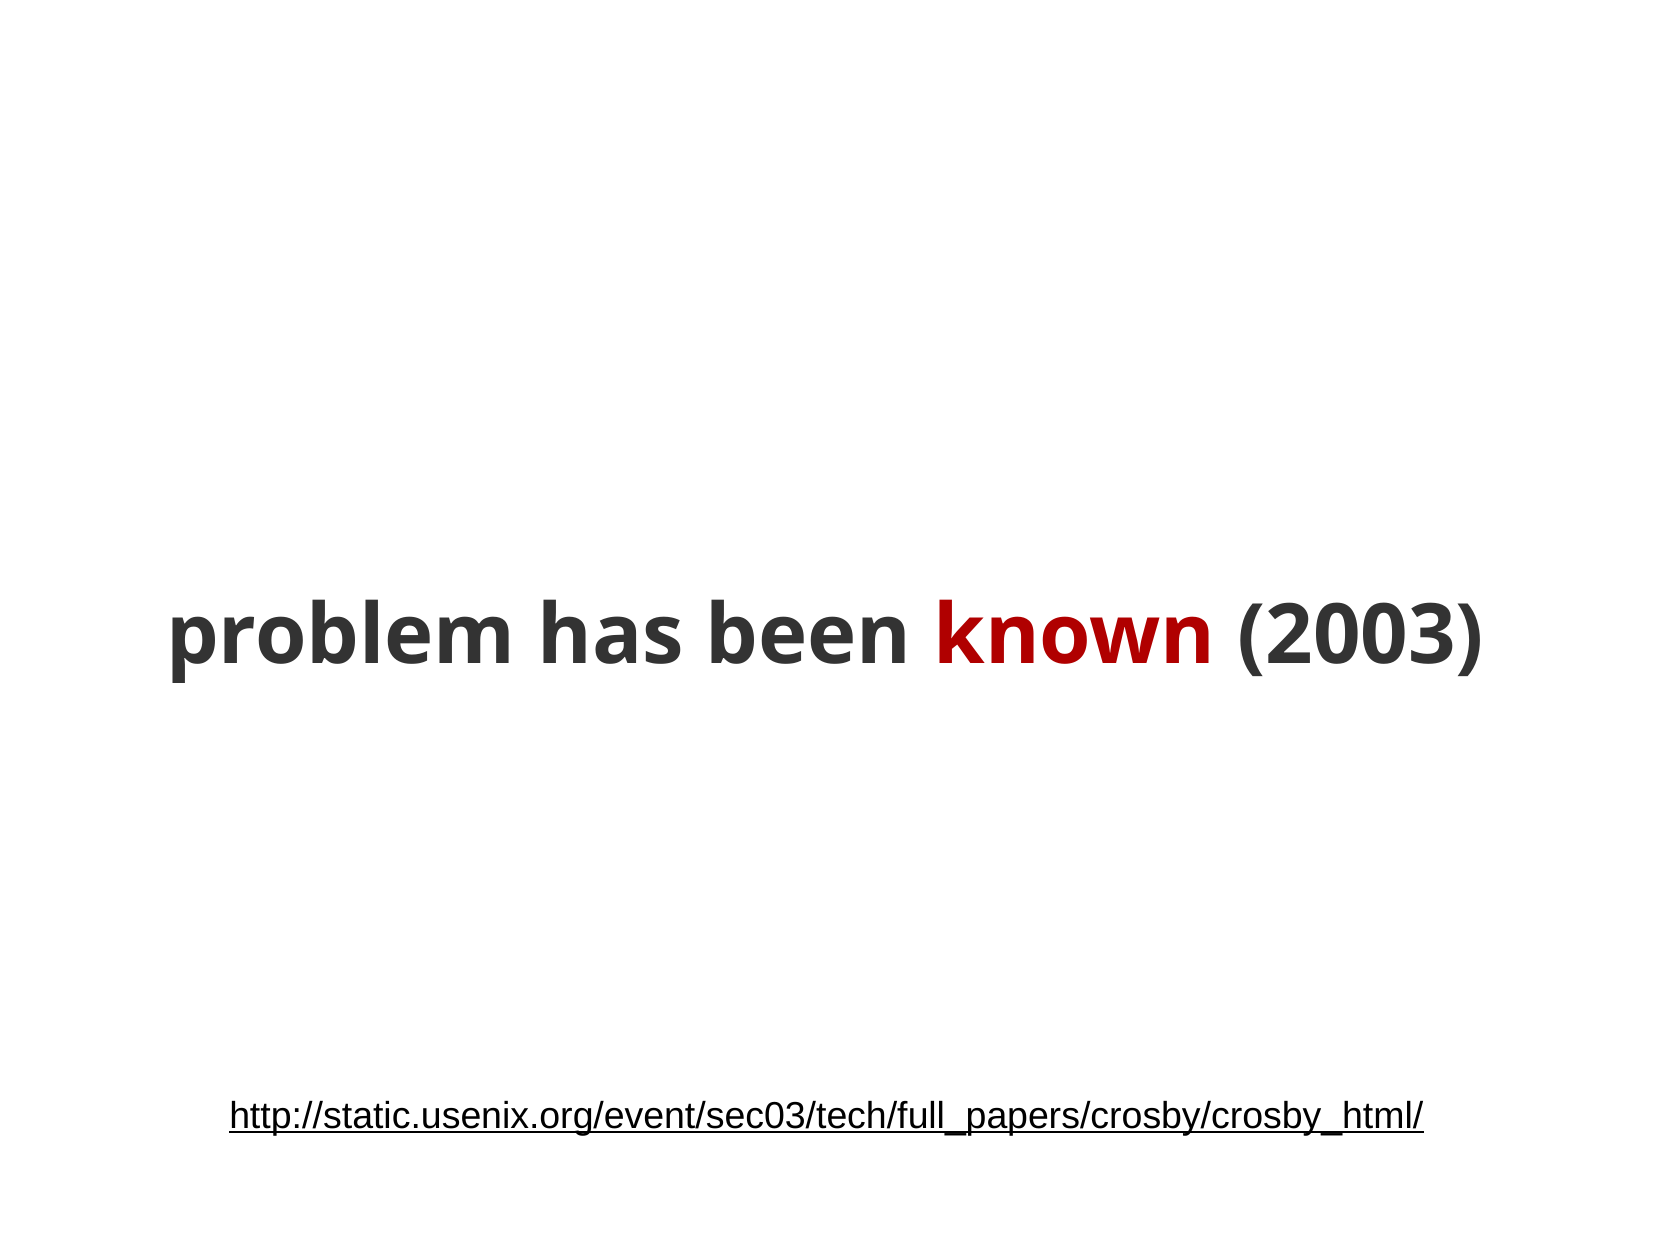

#
problem has been known (2003)
http://static.usenix.org/event/sec03/tech/full_papers/crosby/crosby_html/